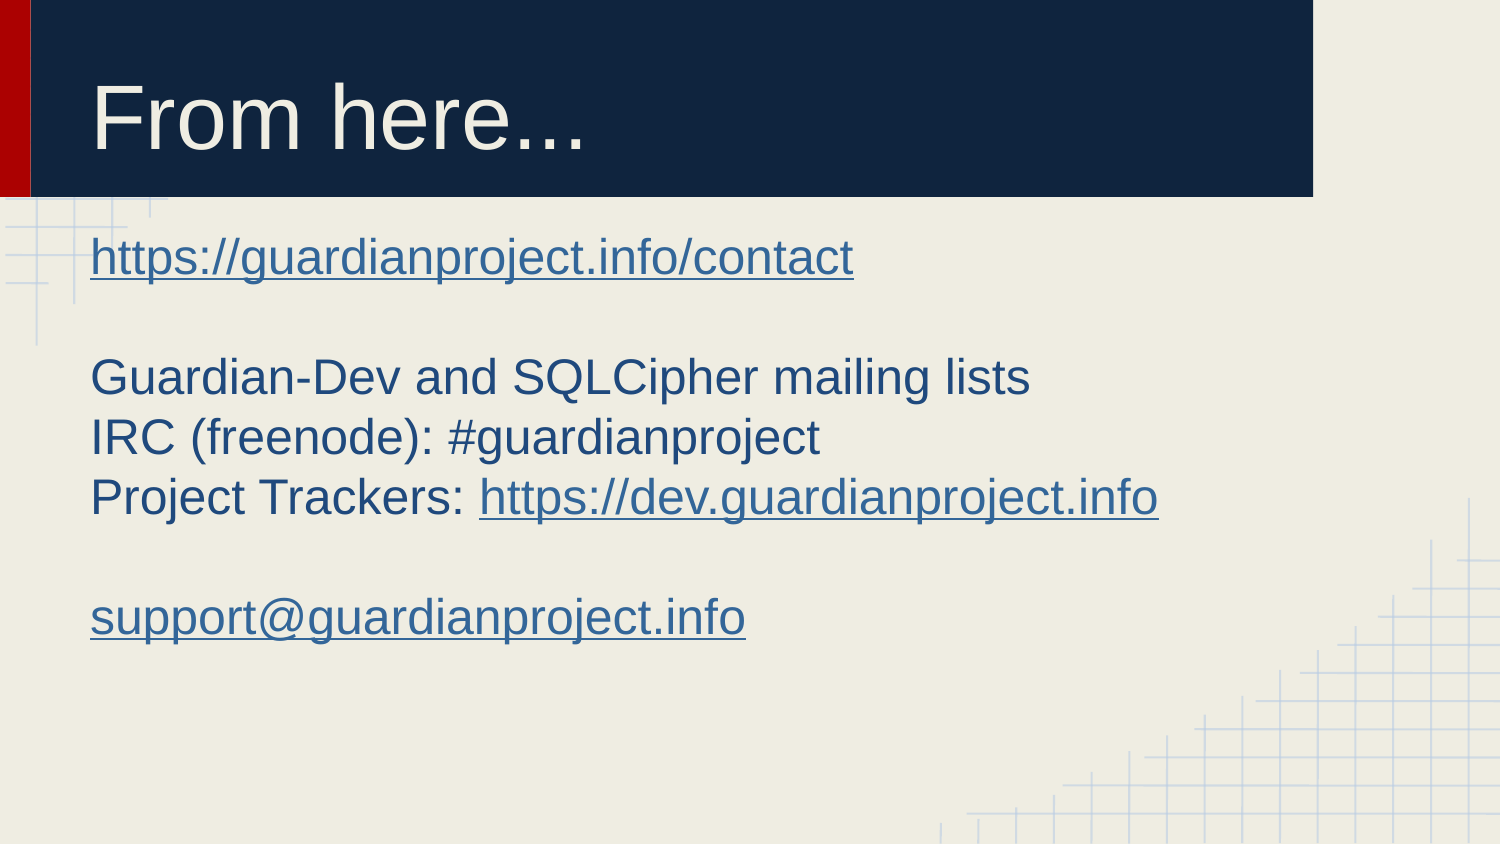

# From here...
https://guardianproject.info/contact
Guardian-Dev and SQLCipher mailing lists
IRC (freenode): #guardianproject
Project Trackers: https://dev.guardianproject.info
support@guardianproject.info